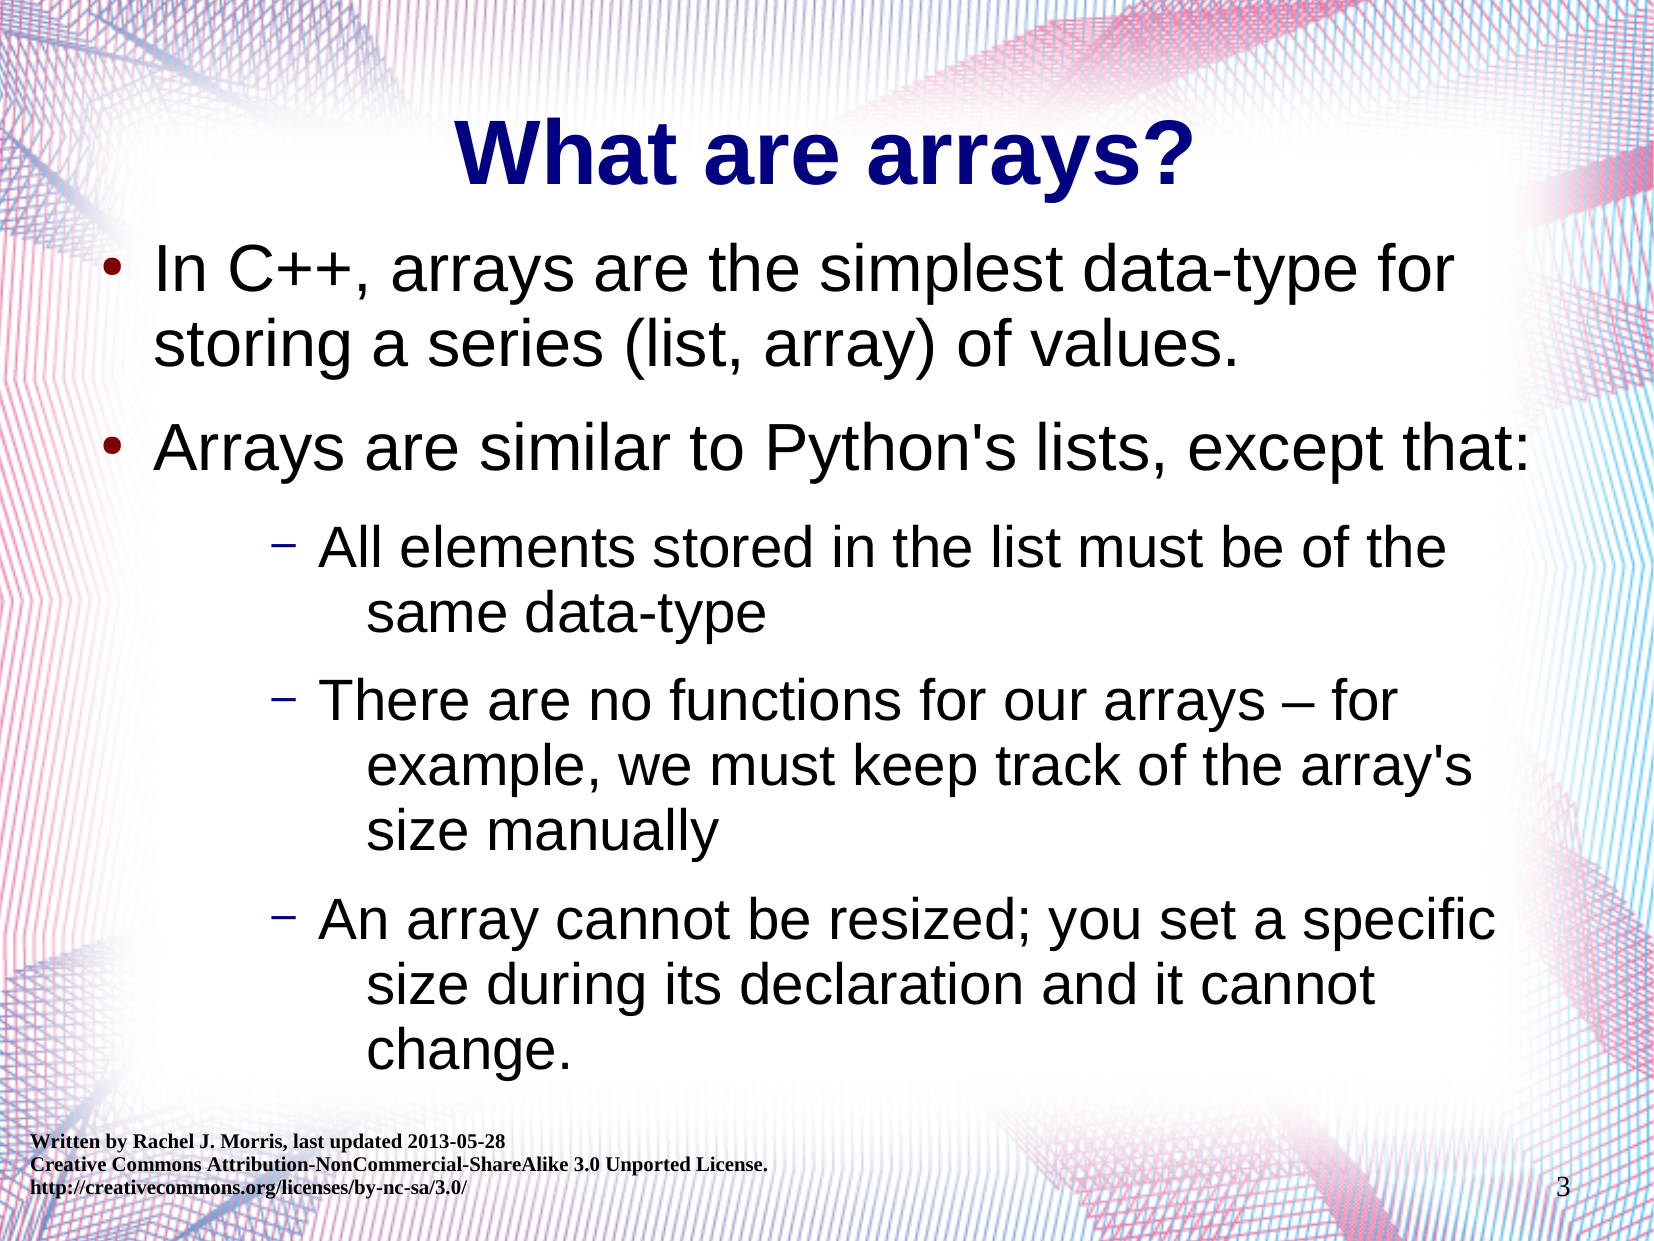

# What are arrays?
In C++, arrays are the simplest data-type for storing a series (list, array) of values.
Arrays are similar to Python's lists, except that:
All elements stored in the list must be of the same data-type
There are no functions for our arrays – for example, we must keep track of the array's size manually
An array cannot be resized; you set a specific size during its declaration and it cannot change.
3